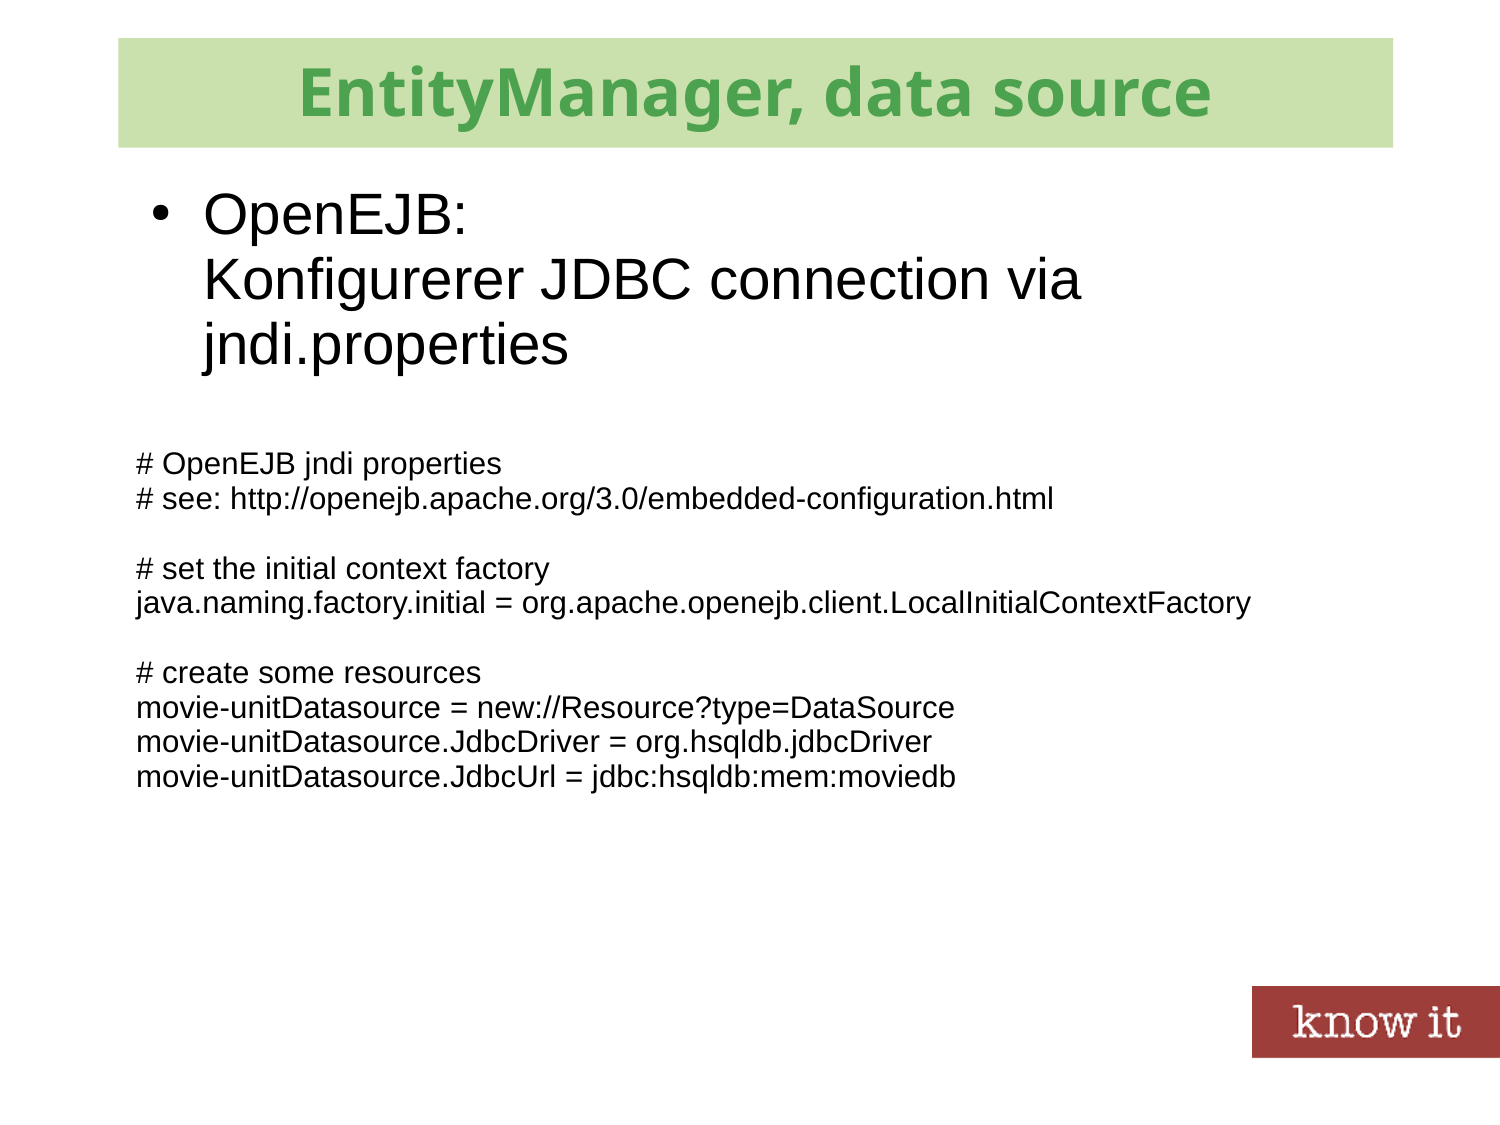

EntityManager, data source
# OpenEJB: Konfigurerer JDBC connection via jndi.properties
# OpenEJB jndi properties
# see: http://openejb.apache.org/3.0/embedded-configuration.html
# set the initial context factory
java.naming.factory.initial = org.apache.openejb.client.LocalInitialContextFactory
# create some resources
movie-unitDatasource = new://Resource?type=DataSource
movie-unitDatasource.JdbcDriver = org.hsqldb.jdbcDriver
movie-unitDatasource.JdbcUrl = jdbc:hsqldb:mem:moviedb